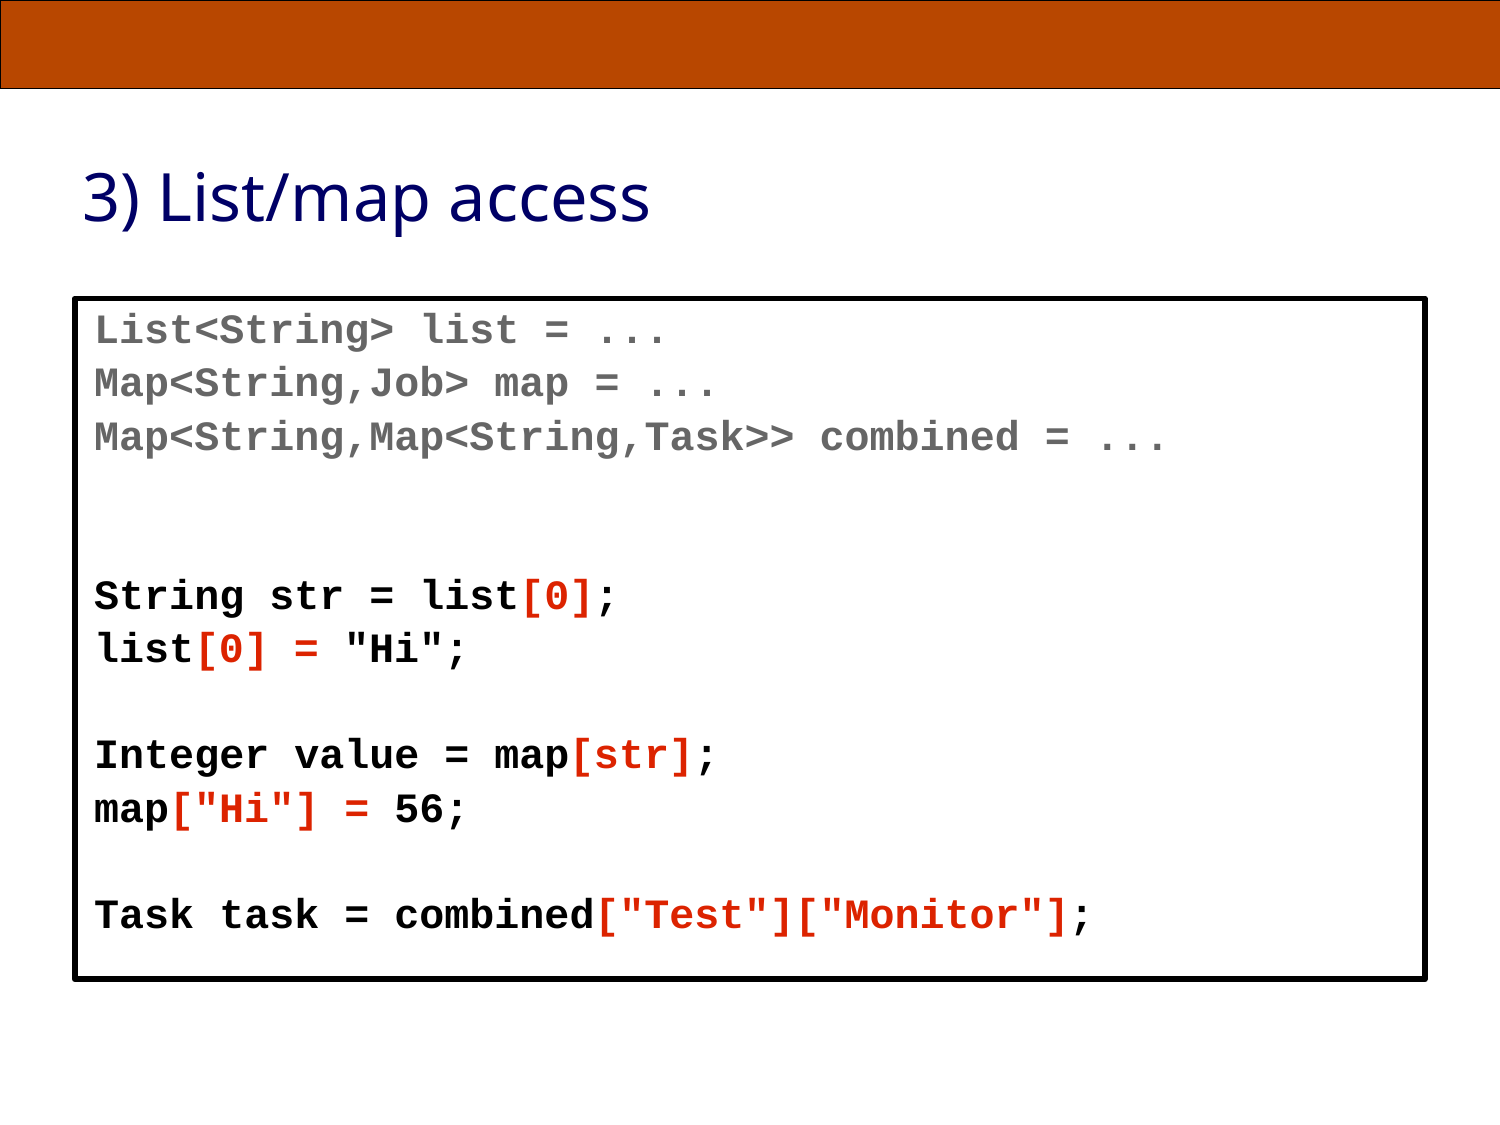

# 3) List/map access
List<String> list = ...
Map<String,Job> map = ...
Map<String,Map<String,Task>> combined = ...
String str = list[0];
list[0] = "Hi";
Integer value = map[str];
map["Hi"] = 56;
Task task = combined["Test"]["Monitor"];